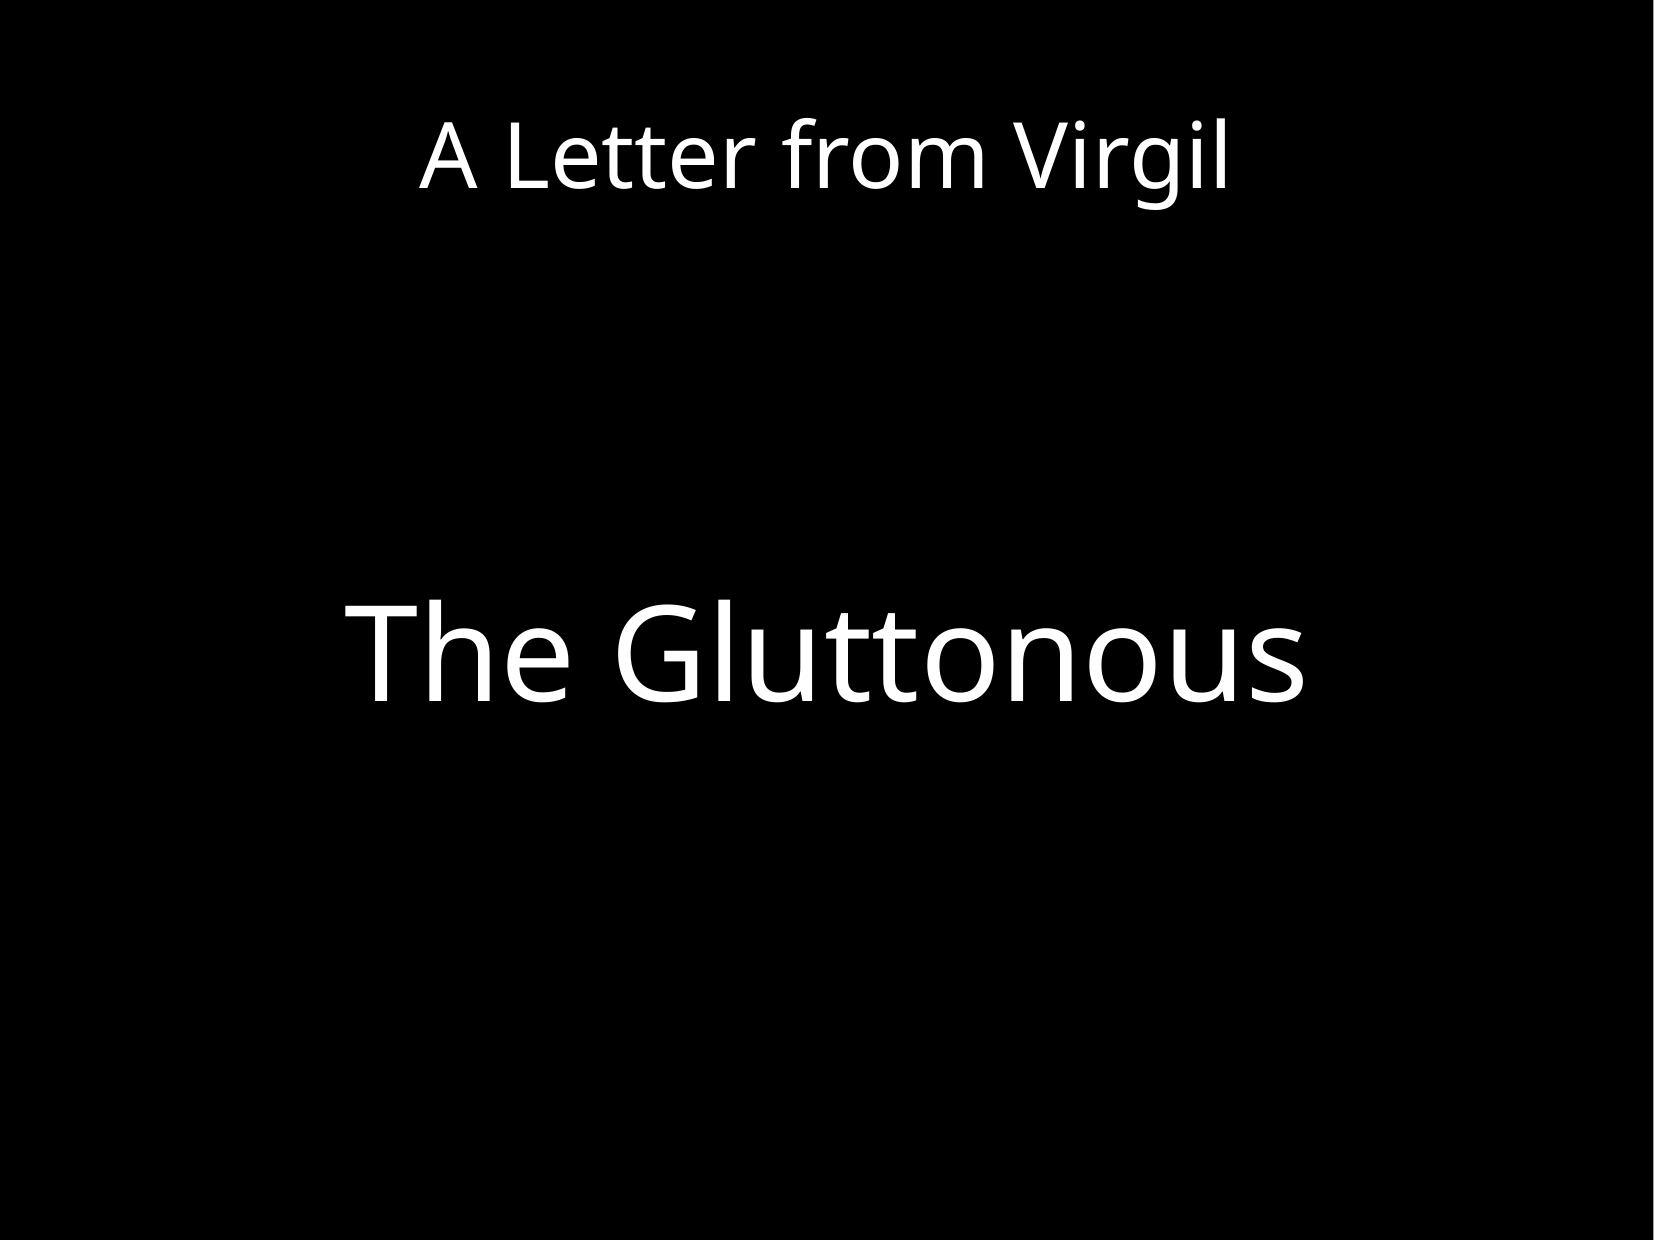

# A Letter from Virgil
The Gluttonous